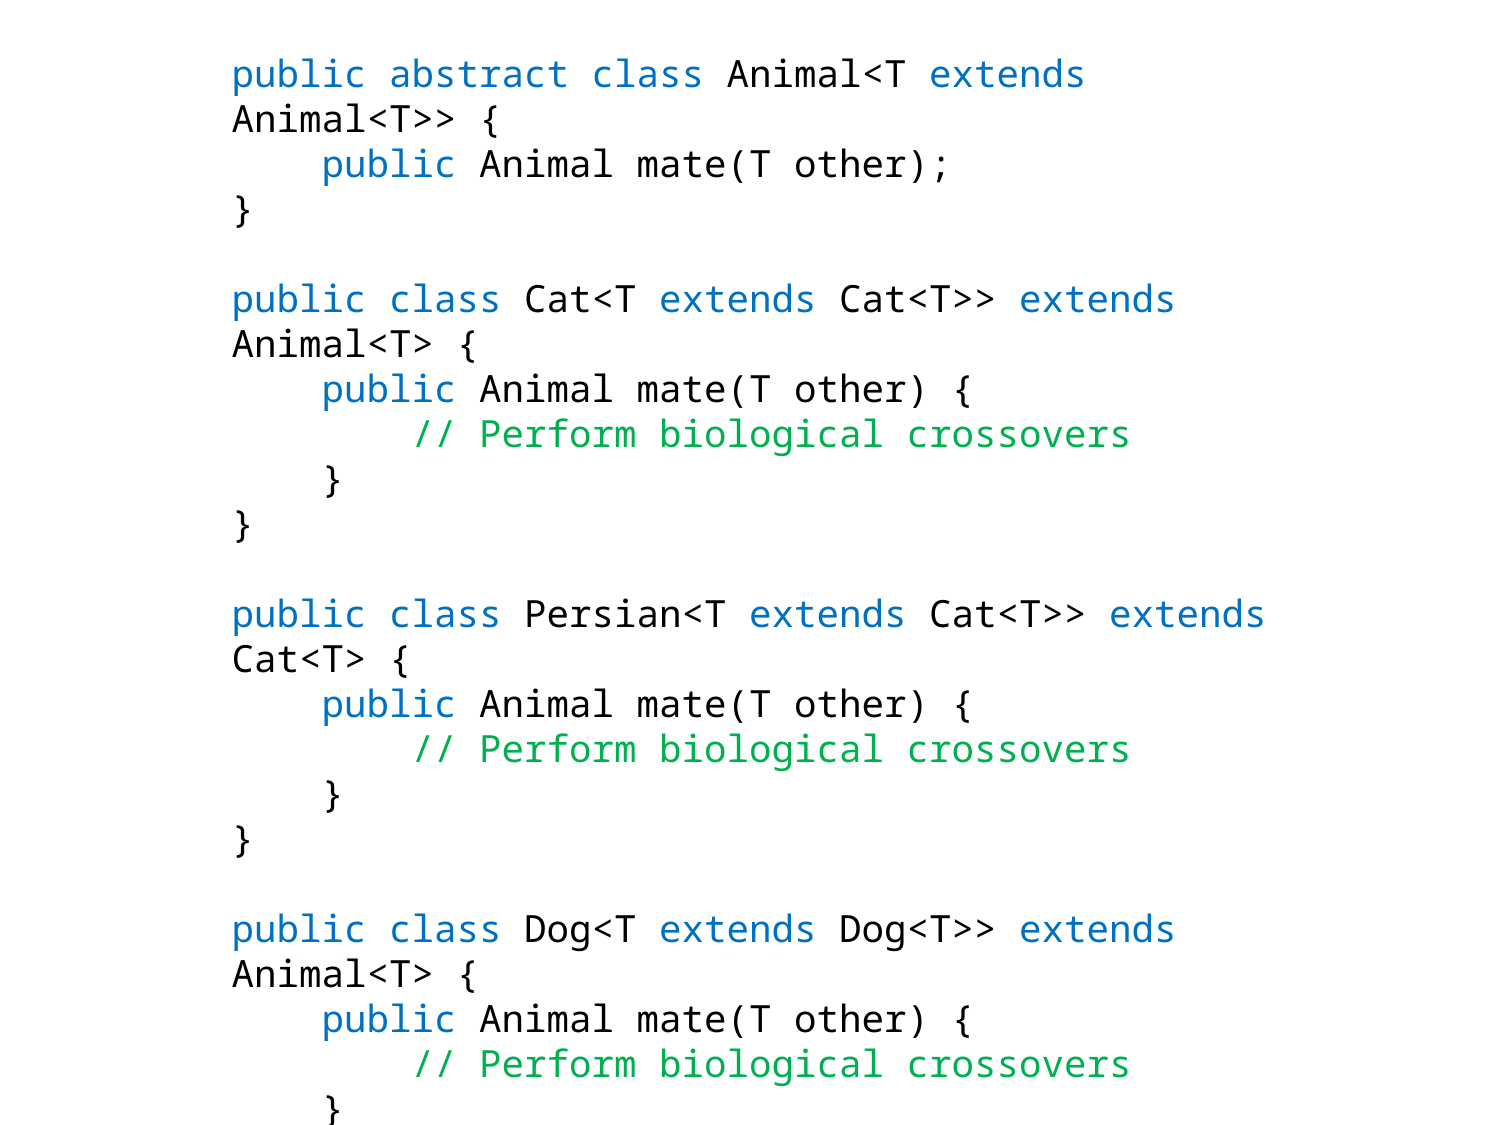

public abstract class Animal<T extends Animal<T>> {
 public Animal mate(T other);
}
public class Cat<T extends Cat<T>> extends Animal<T> {
 public Animal mate(T other) {
 // Perform biological crossovers
 }
}
public class Persian<T extends Cat<T>> extends Cat<T> {
 public Animal mate(T other) {
 // Perform biological crossovers
 }
}
public class Dog<T extends Dog<T>> extends Animal<T> {
 public Animal mate(T other) {
 // Perform biological crossovers
 }
}